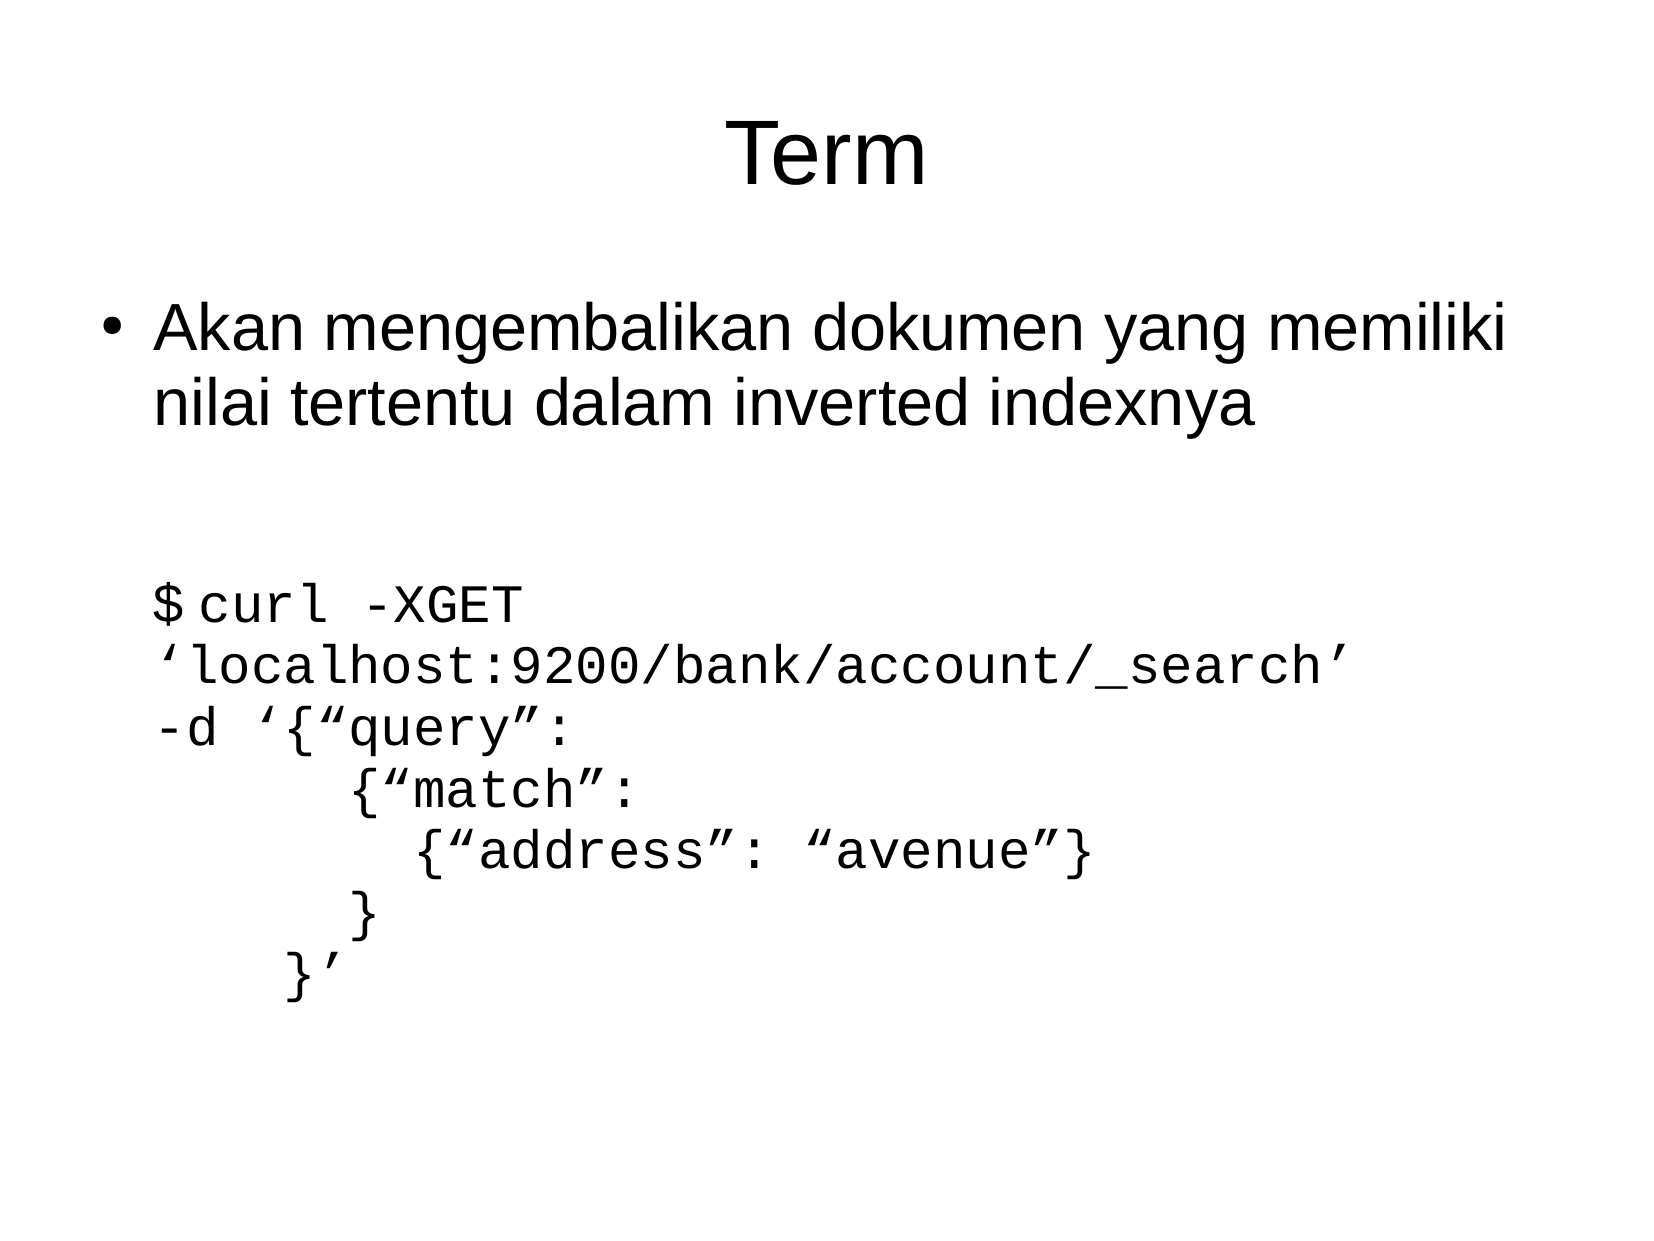

# Term
Akan mengembalikan dokumen yang memiliki nilai tertentu dalam inverted indexnya
$ curl -XGET ‘localhost:9200/bank/account/_search’
-d ‘{“query”:
 {“match”:
 {“address”: “avenue”}
 }
 }’